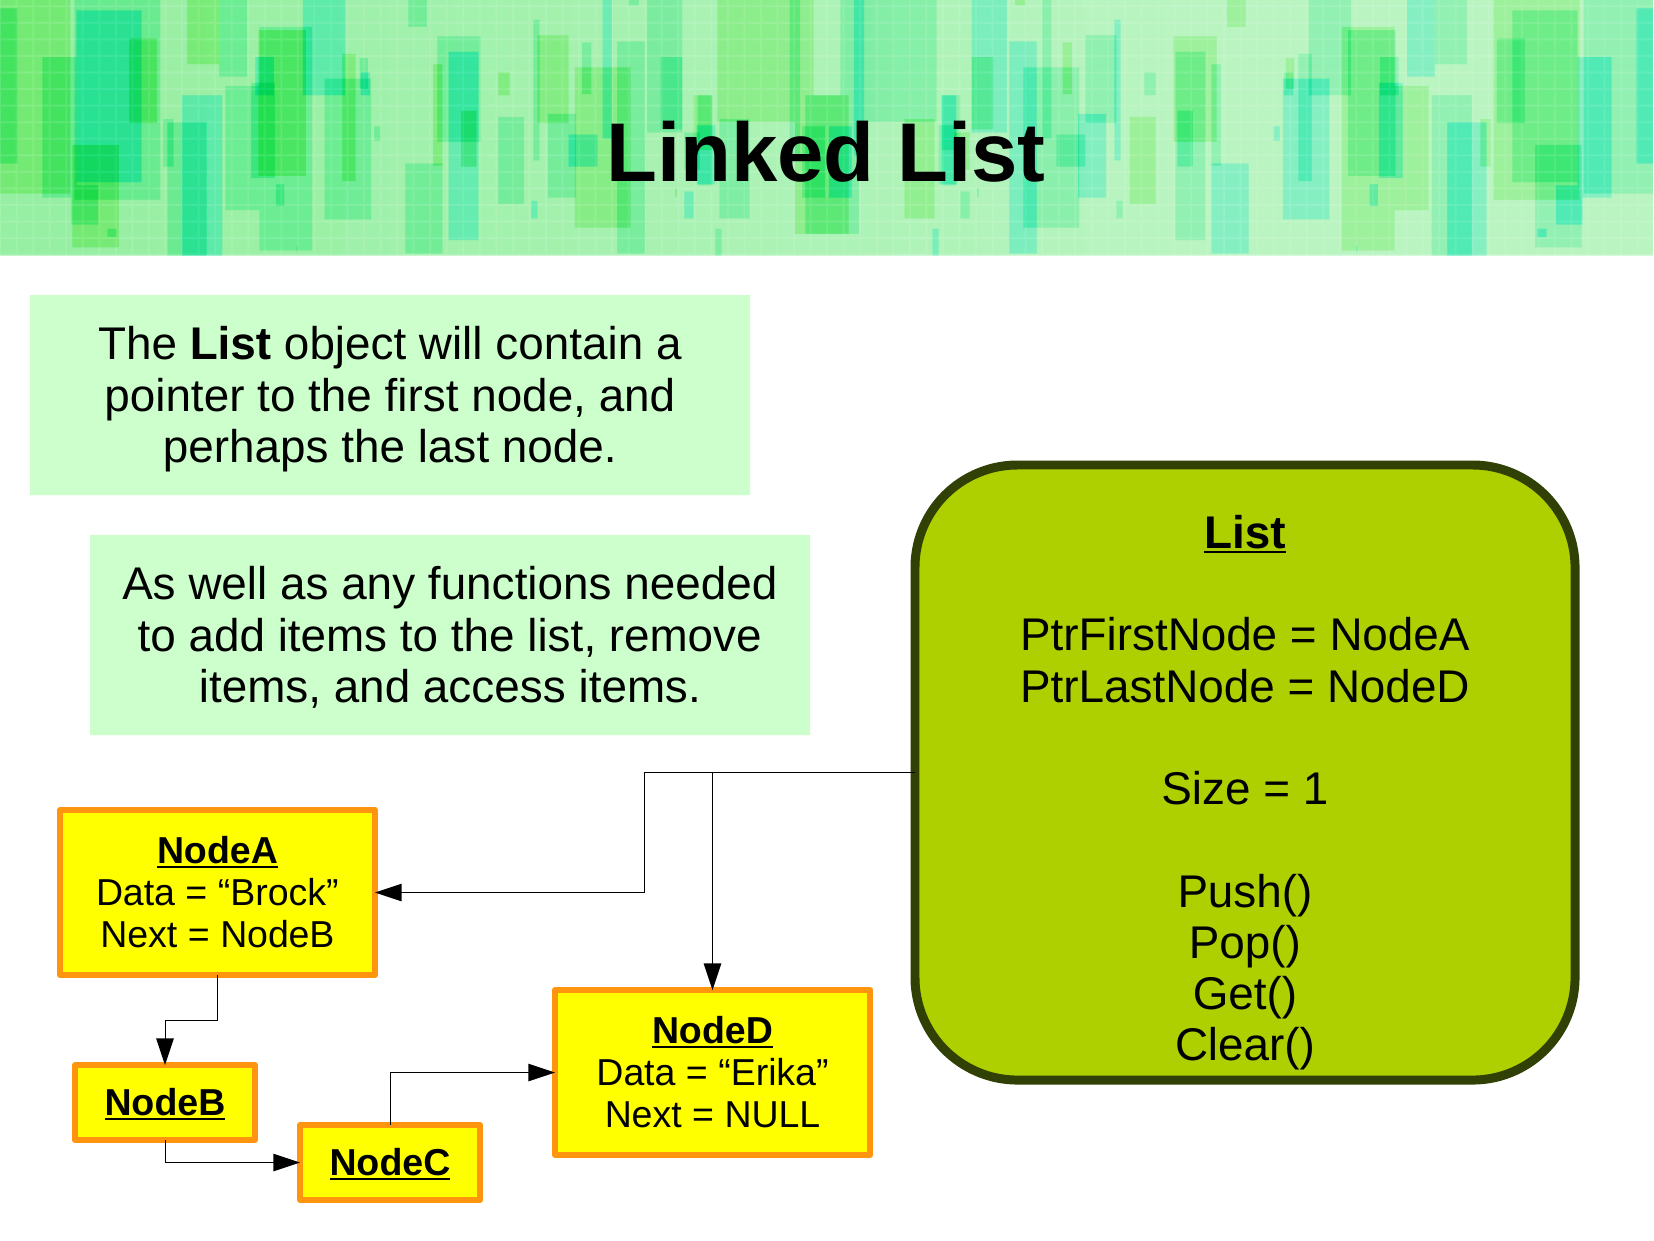

# Linked List
The List object will contain a pointer to the first node, and perhaps the last node.
List
PtrFirstNode = NodeA
PtrLastNode = NodeD
Size = 1
Push()
Pop()
Get()
Clear()
As well as any functions needed to add items to the list, remove items, and access items.
NodeA
Data = “Brock”
Next = NodeB
NodeD
Data = “Erika”
Next = NULL
NodeB
NodeC